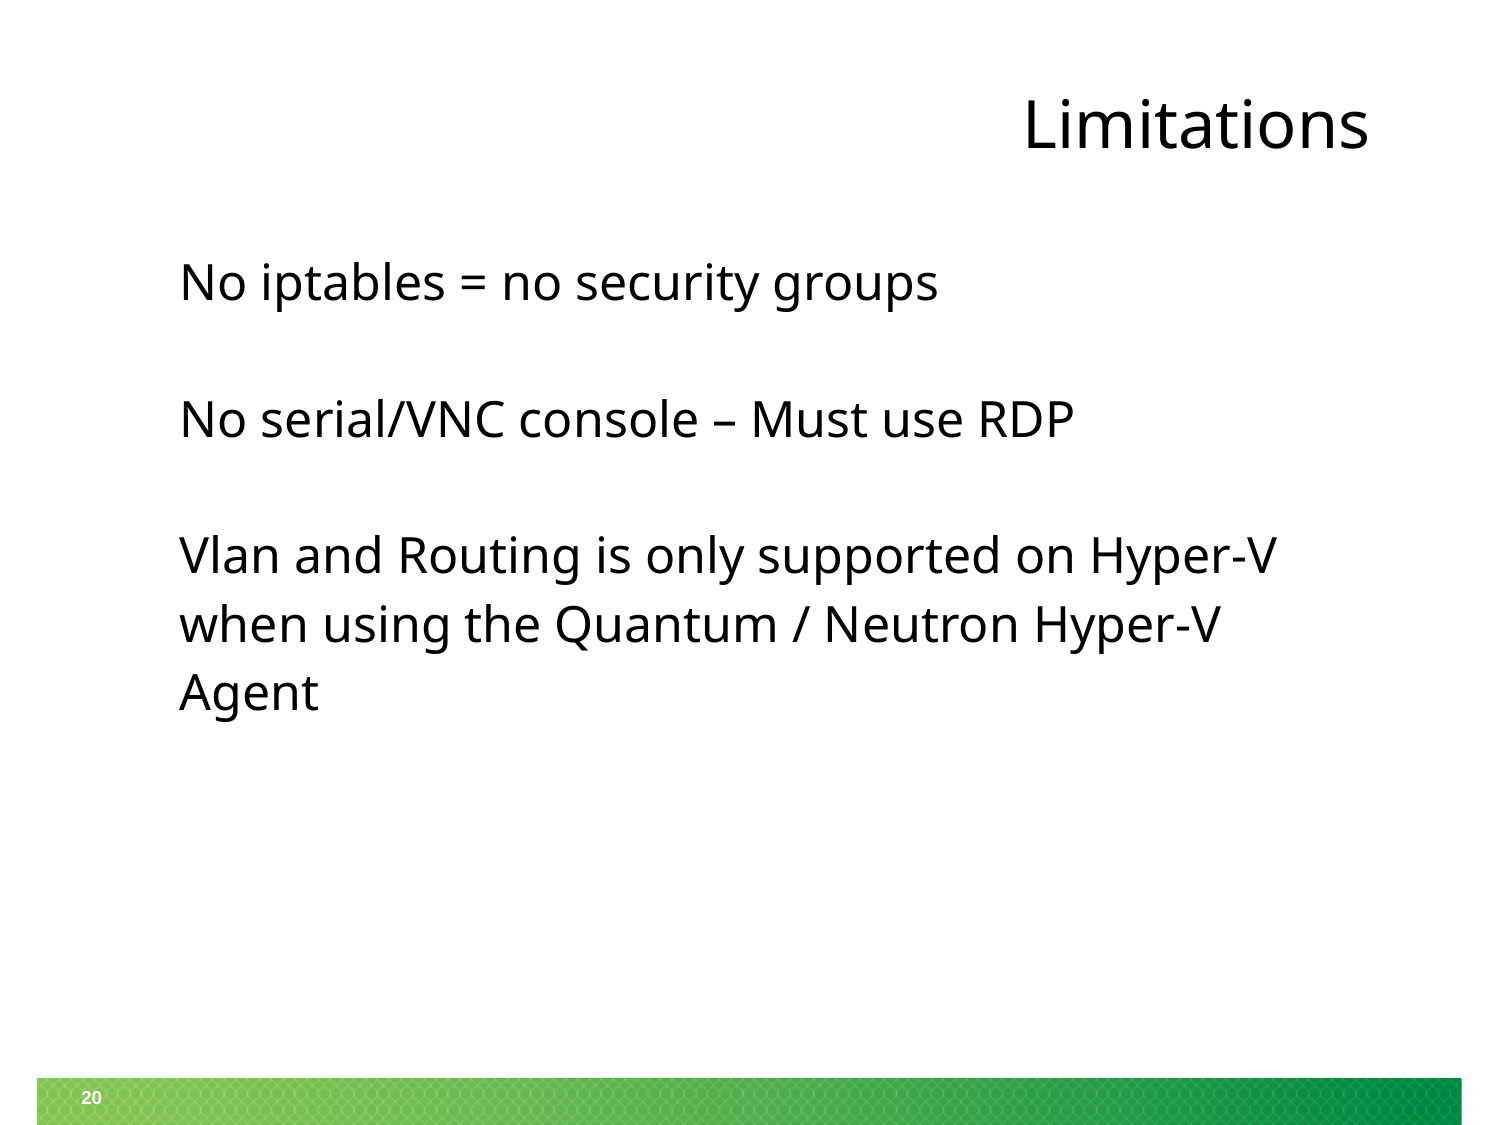

# Limitations
No iptables = no security groups
No serial/VNC console – Must use RDP
Vlan and Routing is only supported on Hyper-V when using the Quantum / Neutron Hyper-V Agent